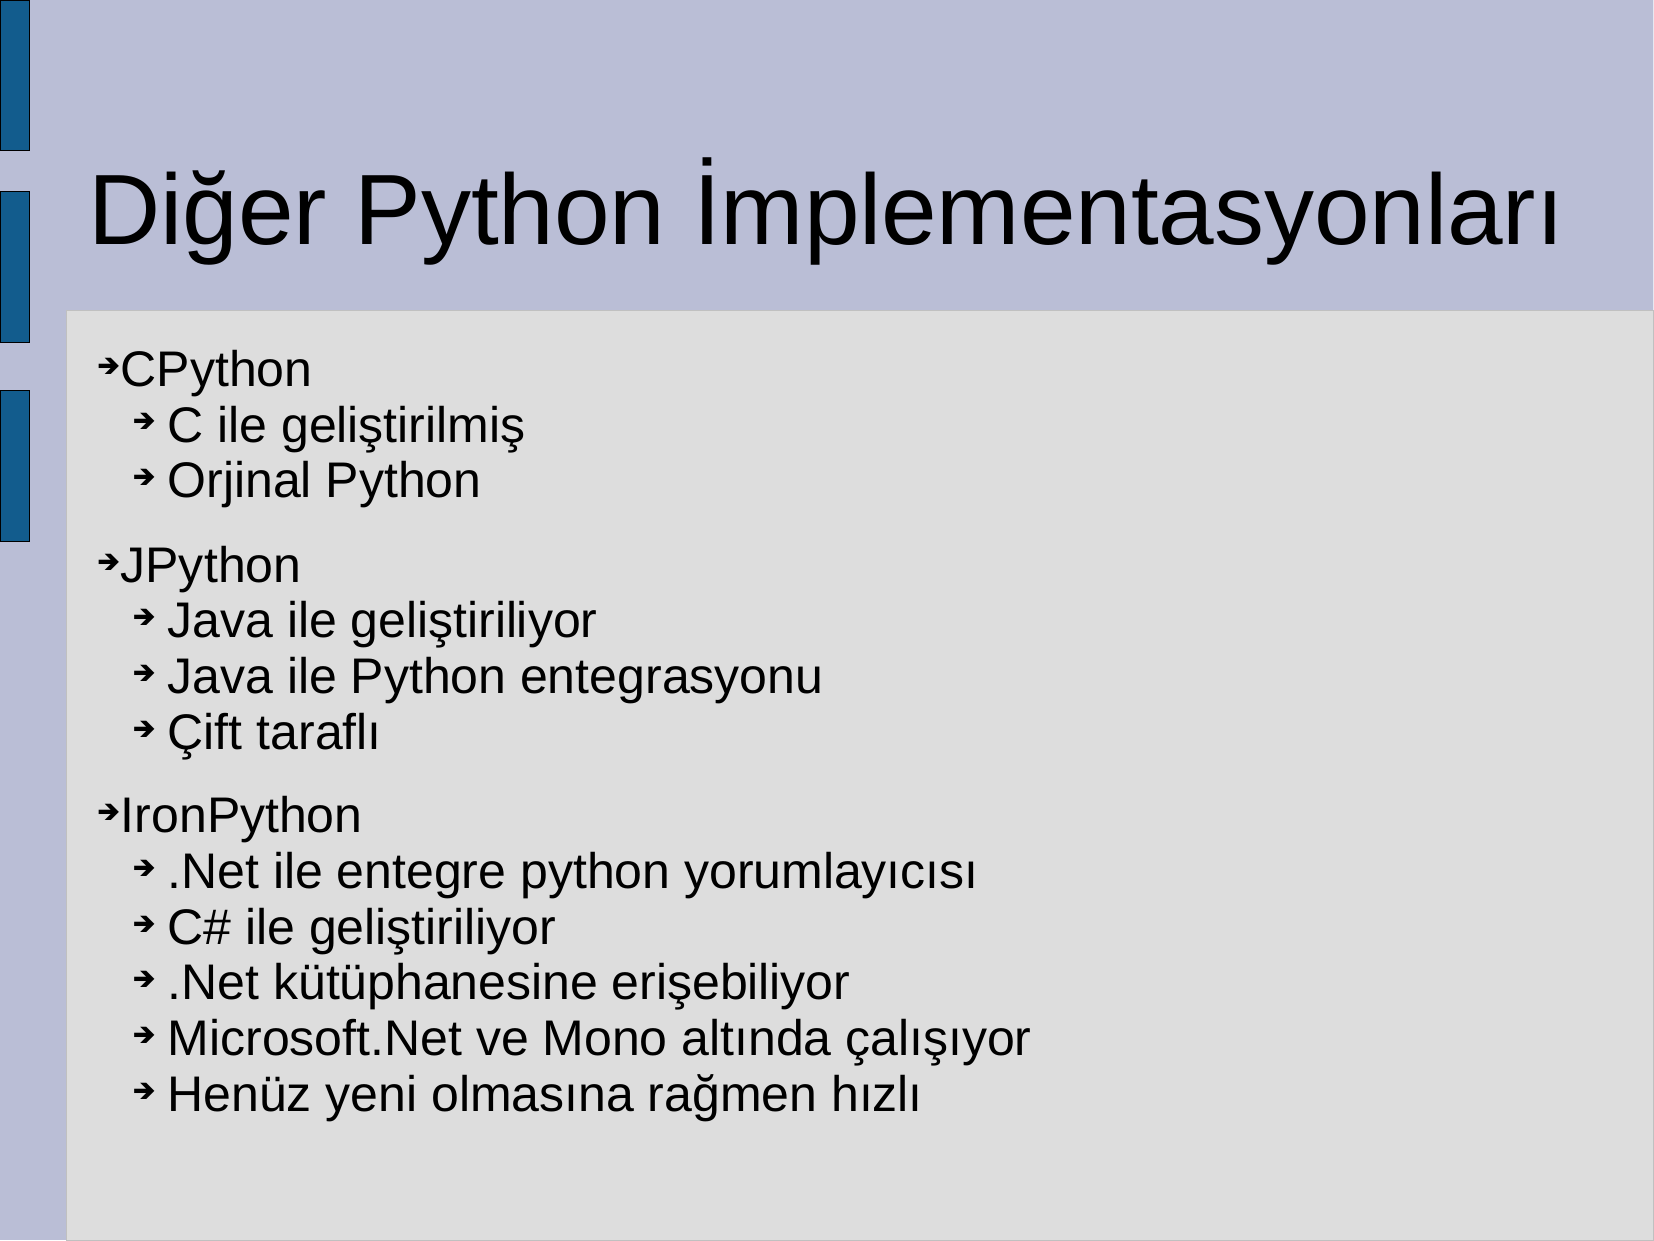

Diğer Python İmplementasyonları
CPython
C ile geliştirilmiş
Orjinal Python
JPython
Java ile geliştiriliyor
Java ile Python entegrasyonu
Çift taraflı
IronPython
.Net ile entegre python yorumlayıcısı
C# ile geliştiriliyor
.Net kütüphanesine erişebiliyor
Microsoft.Net ve Mono altında çalışıyor
Henüz yeni olmasına rağmen hızlı